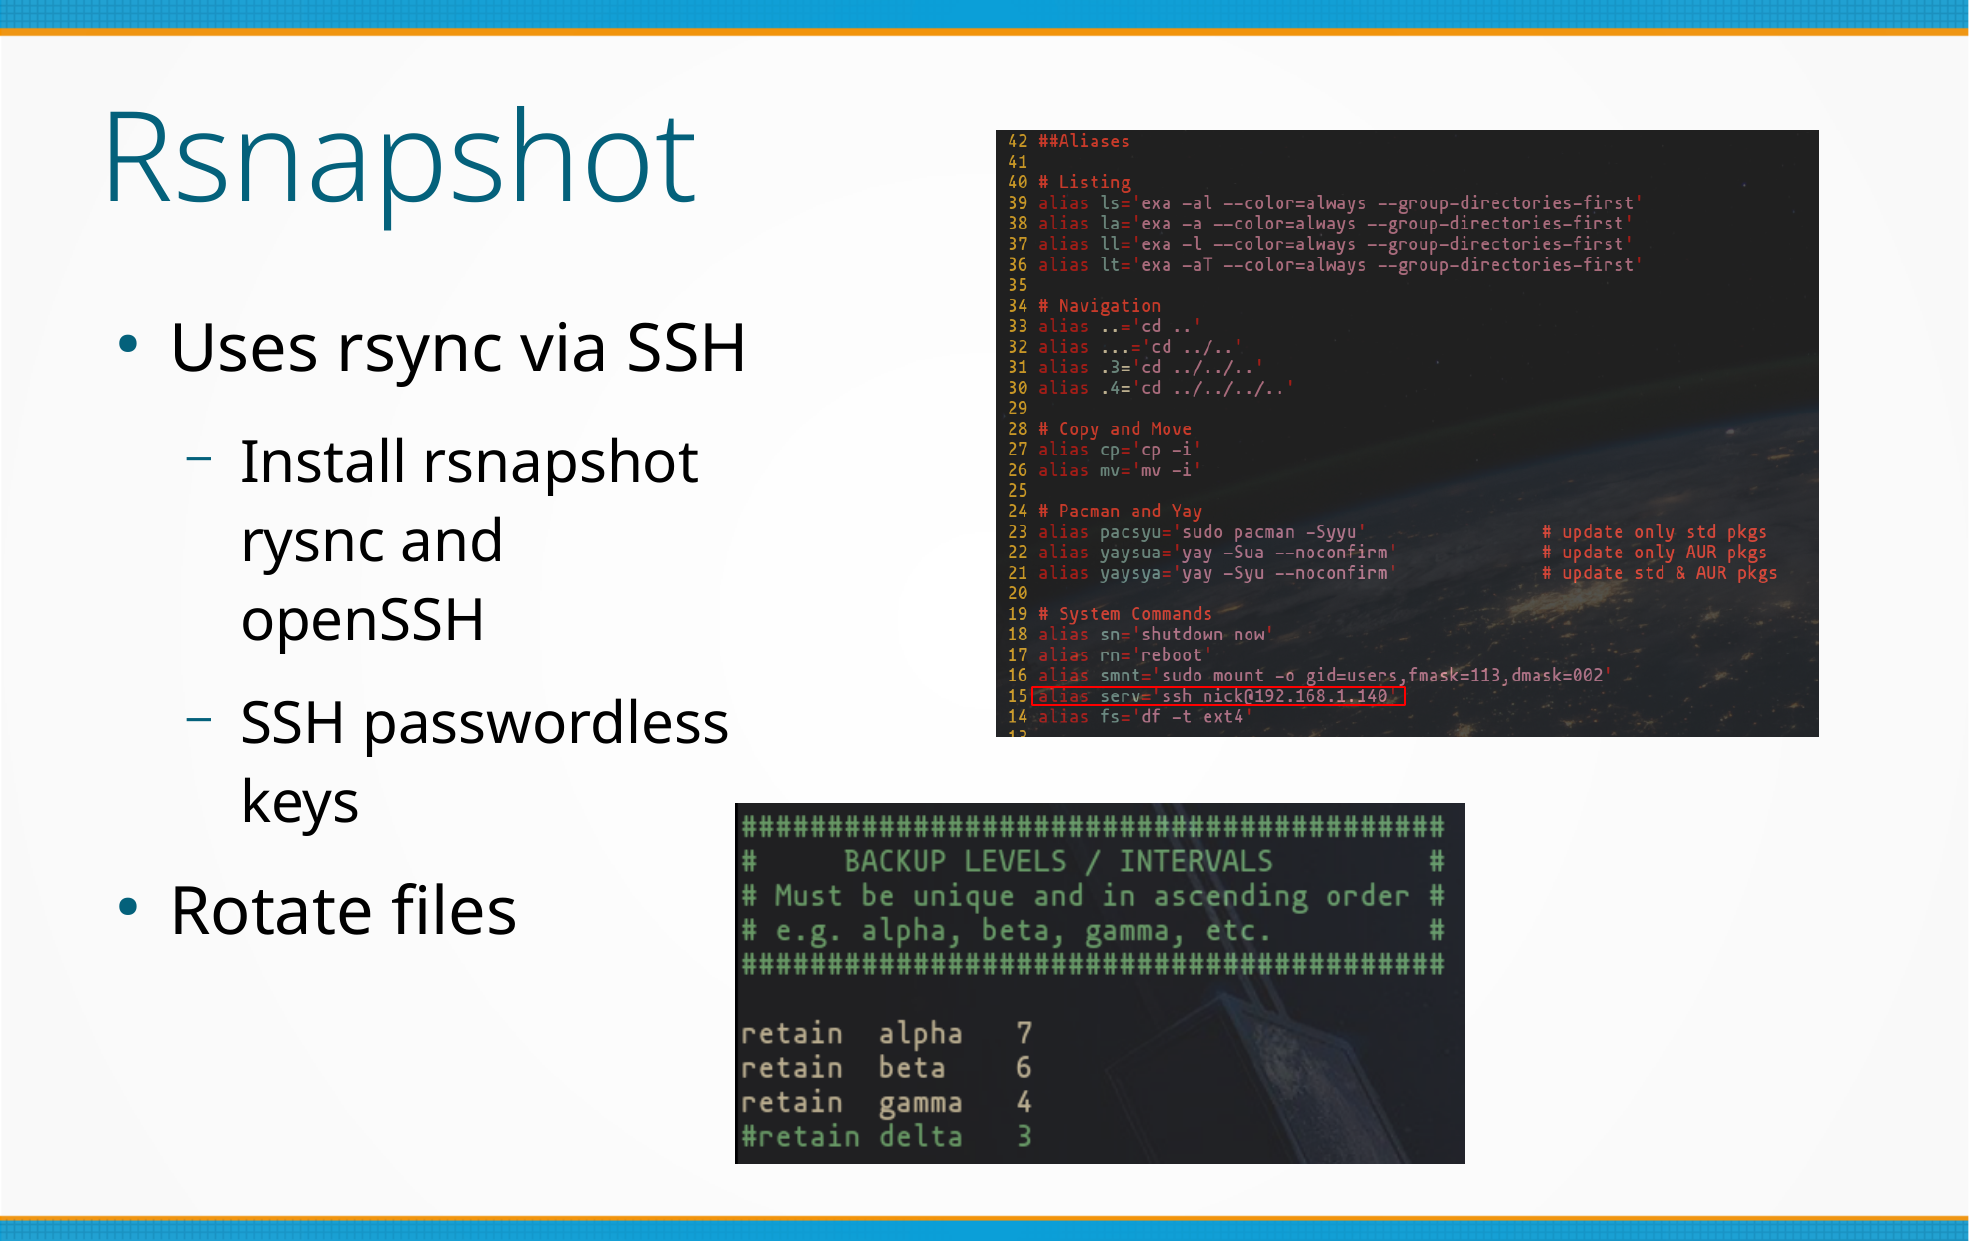

# Rsnapshot
Uses rsync via SSH
Install rsnapshot rysnc and openSSH
SSH passwordless keys
Rotate files